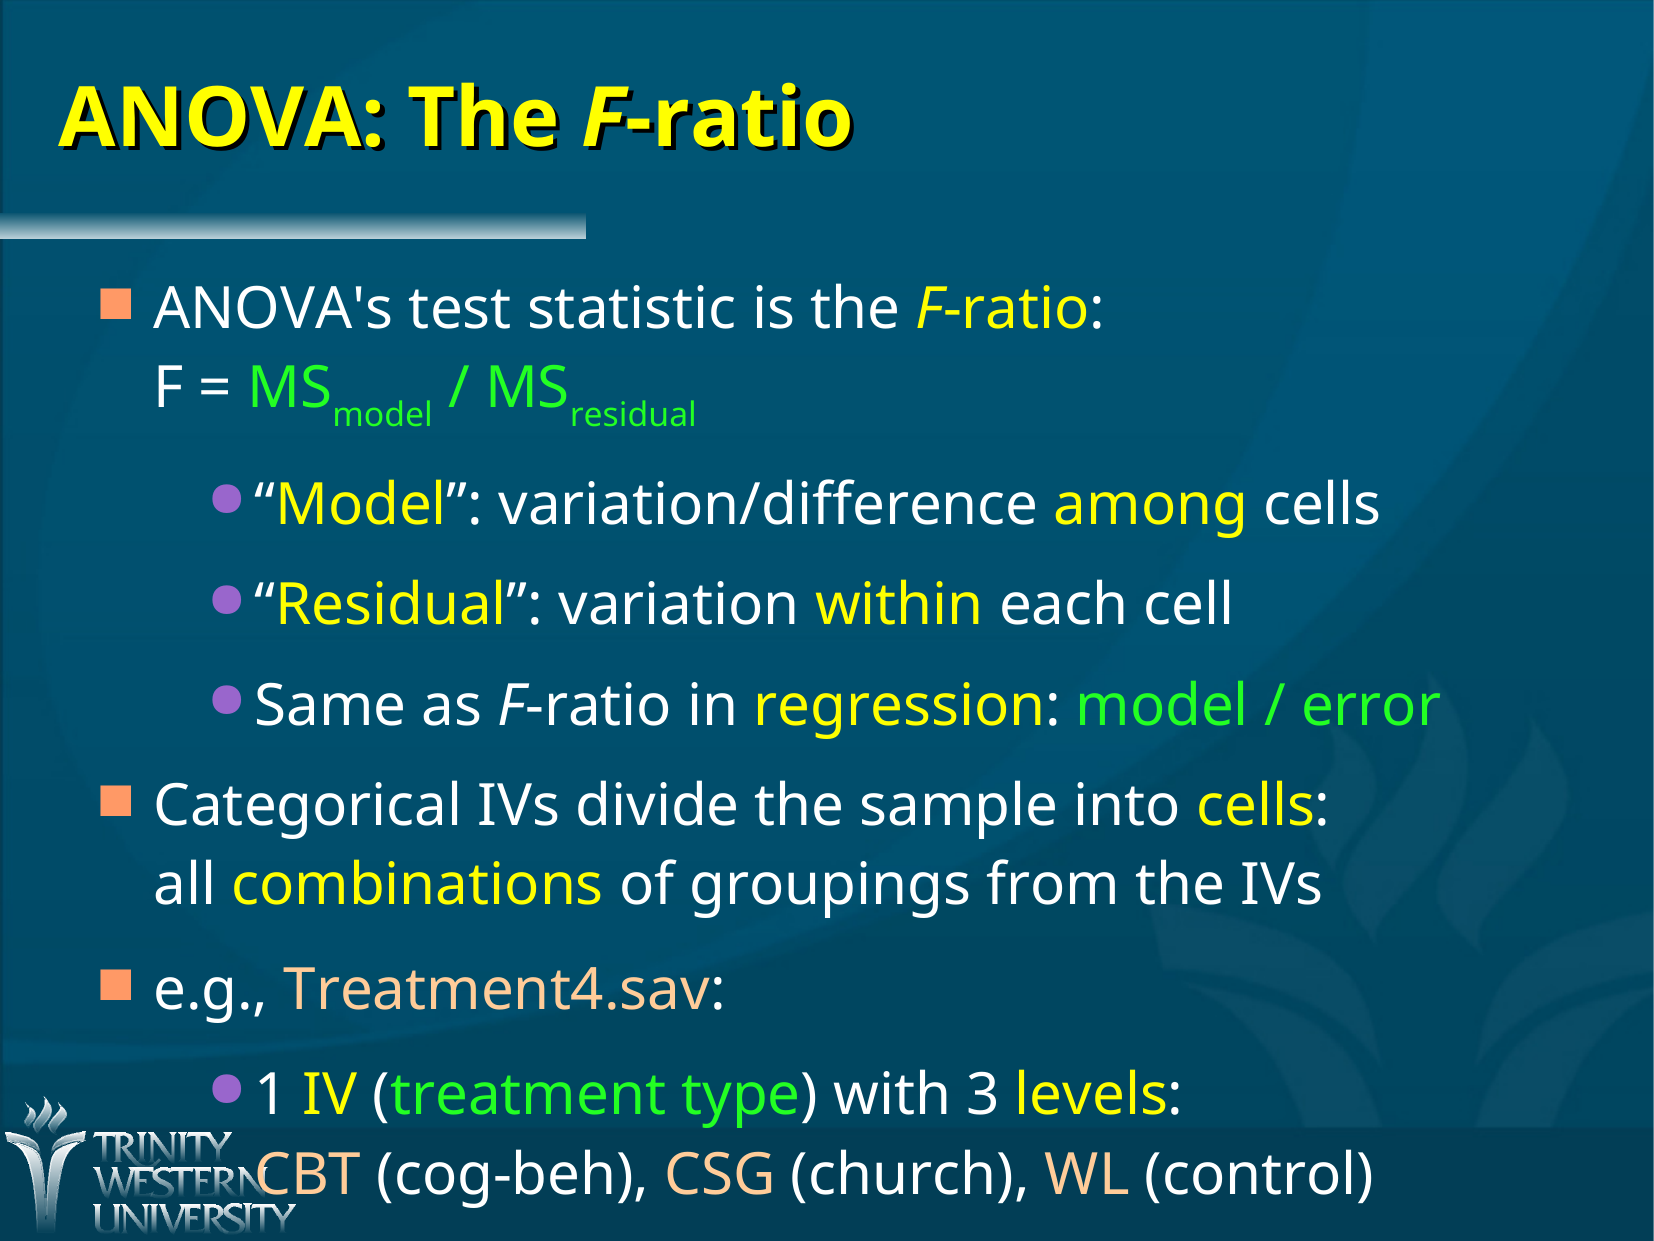

# ANOVA: The F-ratio
ANOVA's test statistic is the F-ratio:
F = MSmodel / MSresidual
“Model”: variation/difference among cells
“Residual”: variation within each cell
Same as F-ratio in regression: model / error
Categorical IVs divide the sample into cells:
all combinations of groupings from the IVs
e.g., Treatment4.sav:
1 IV (treatment type) with 3 levels:
CBT (cog-beh), CSG (church), WL (control)